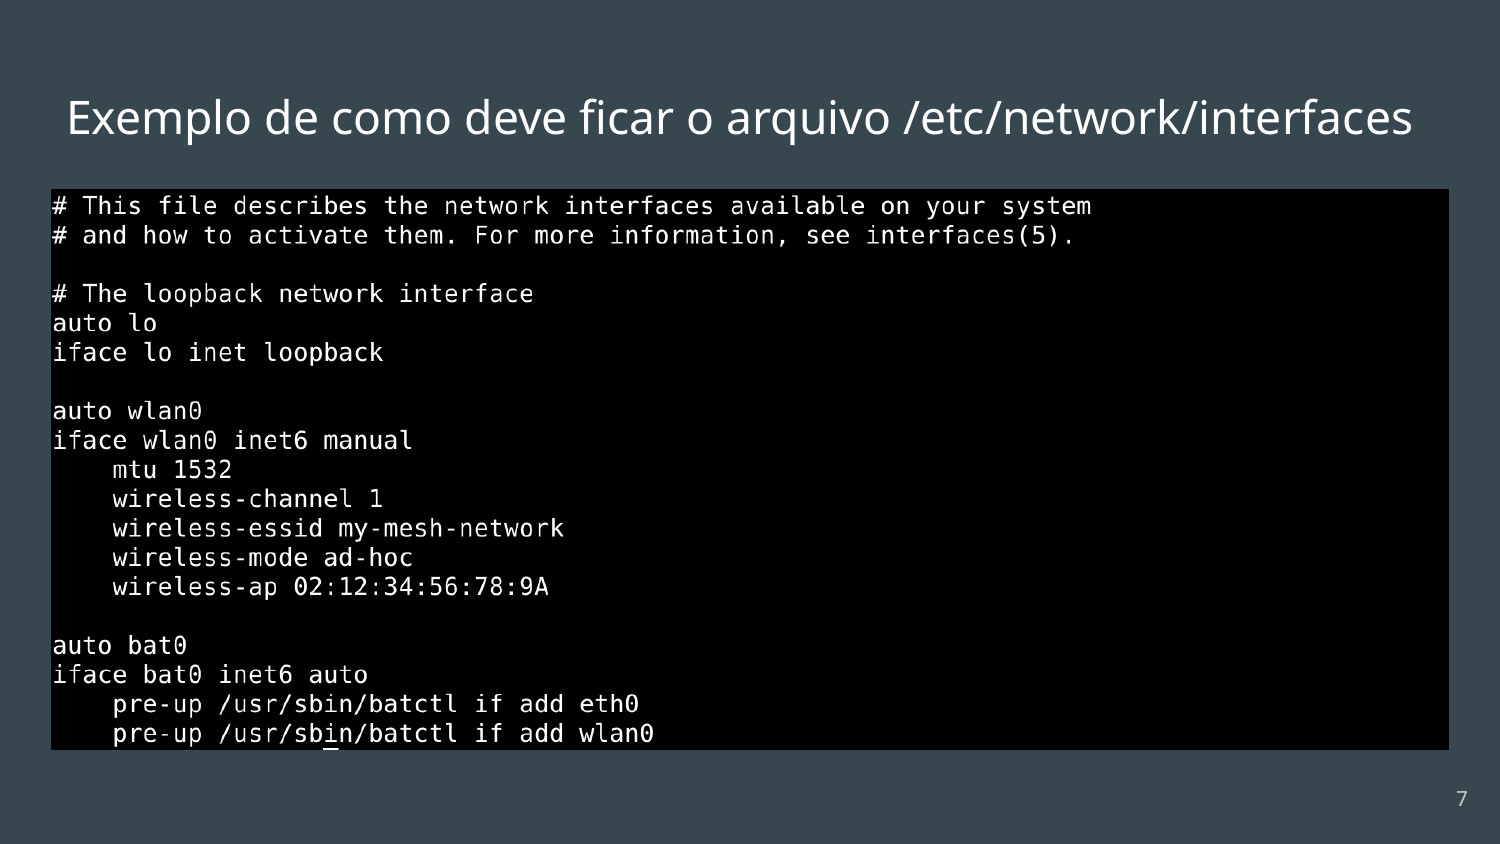

# Exemplo de como deve ficar o arquivo /etc/network/interfaces